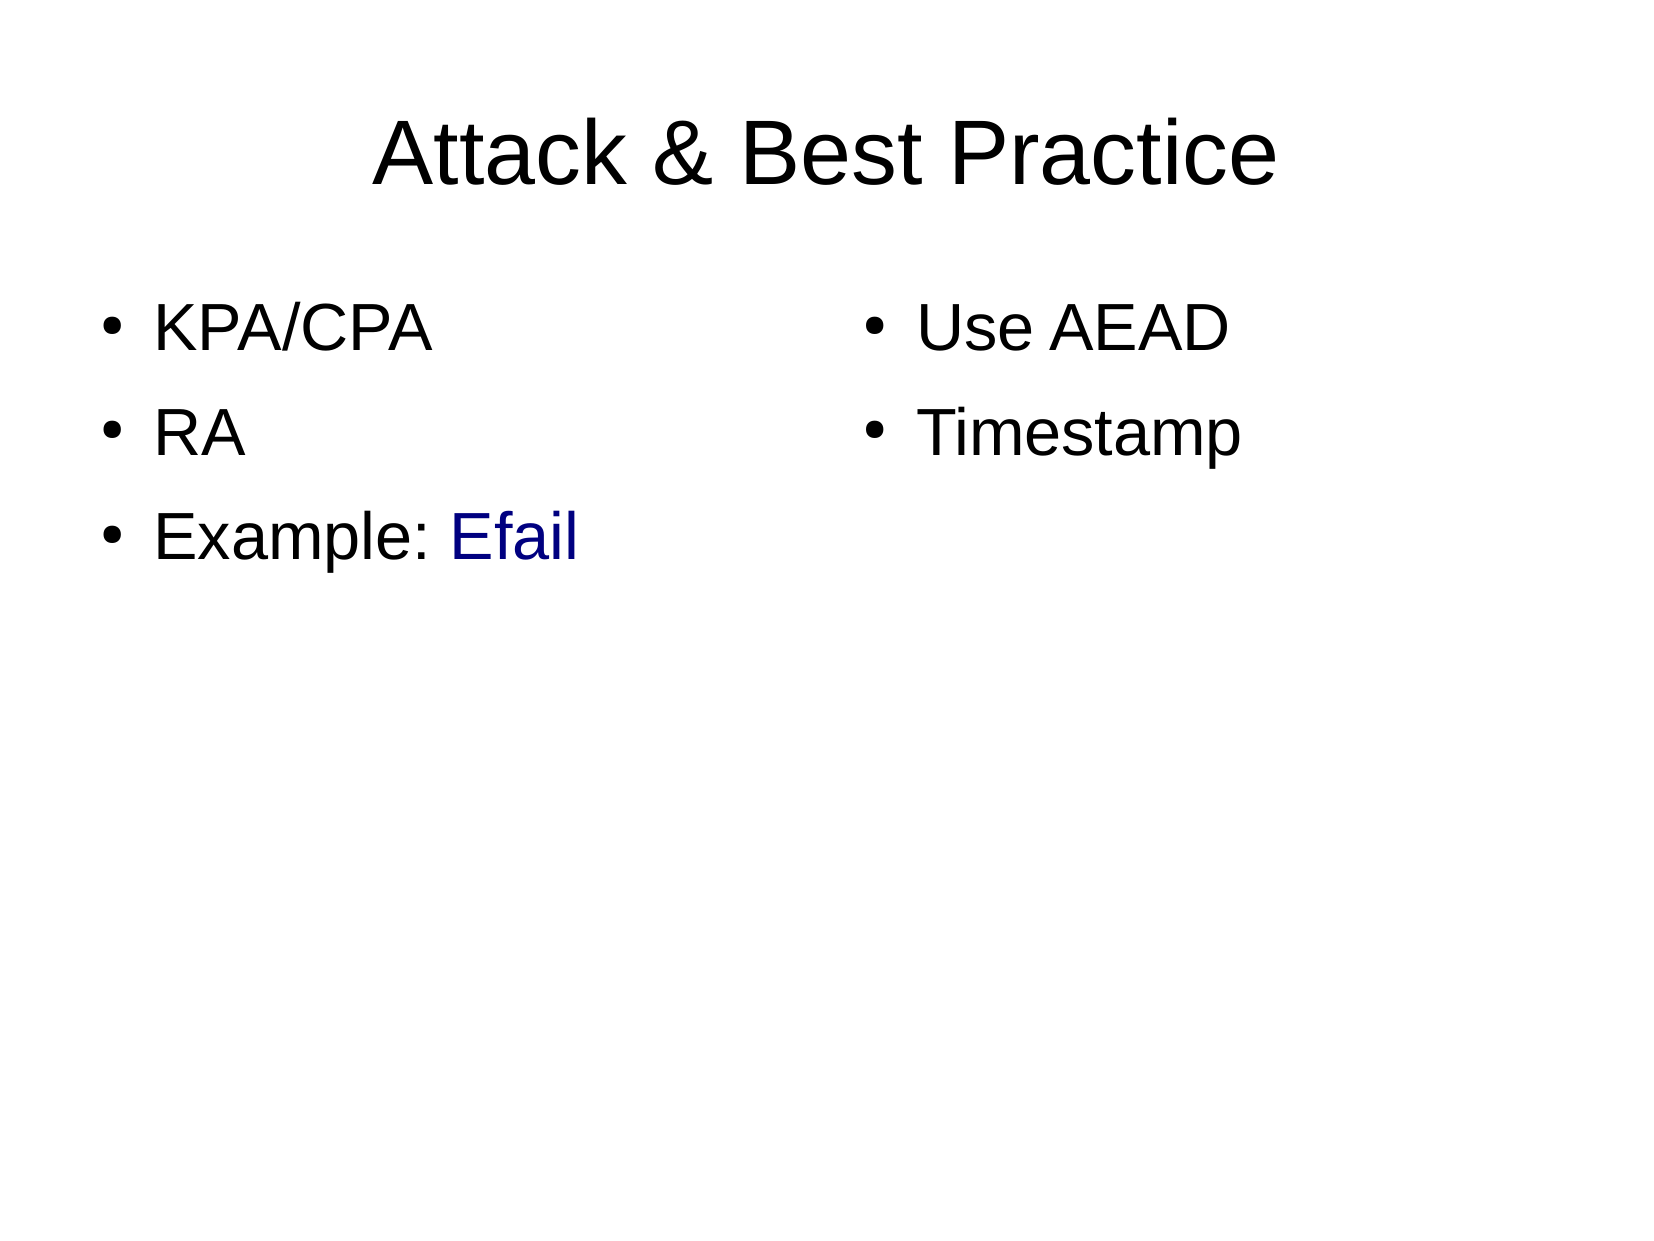

# Attack & Best Practice
KPA/CPA
RA
Example: Efail
Use AEAD
Timestamp